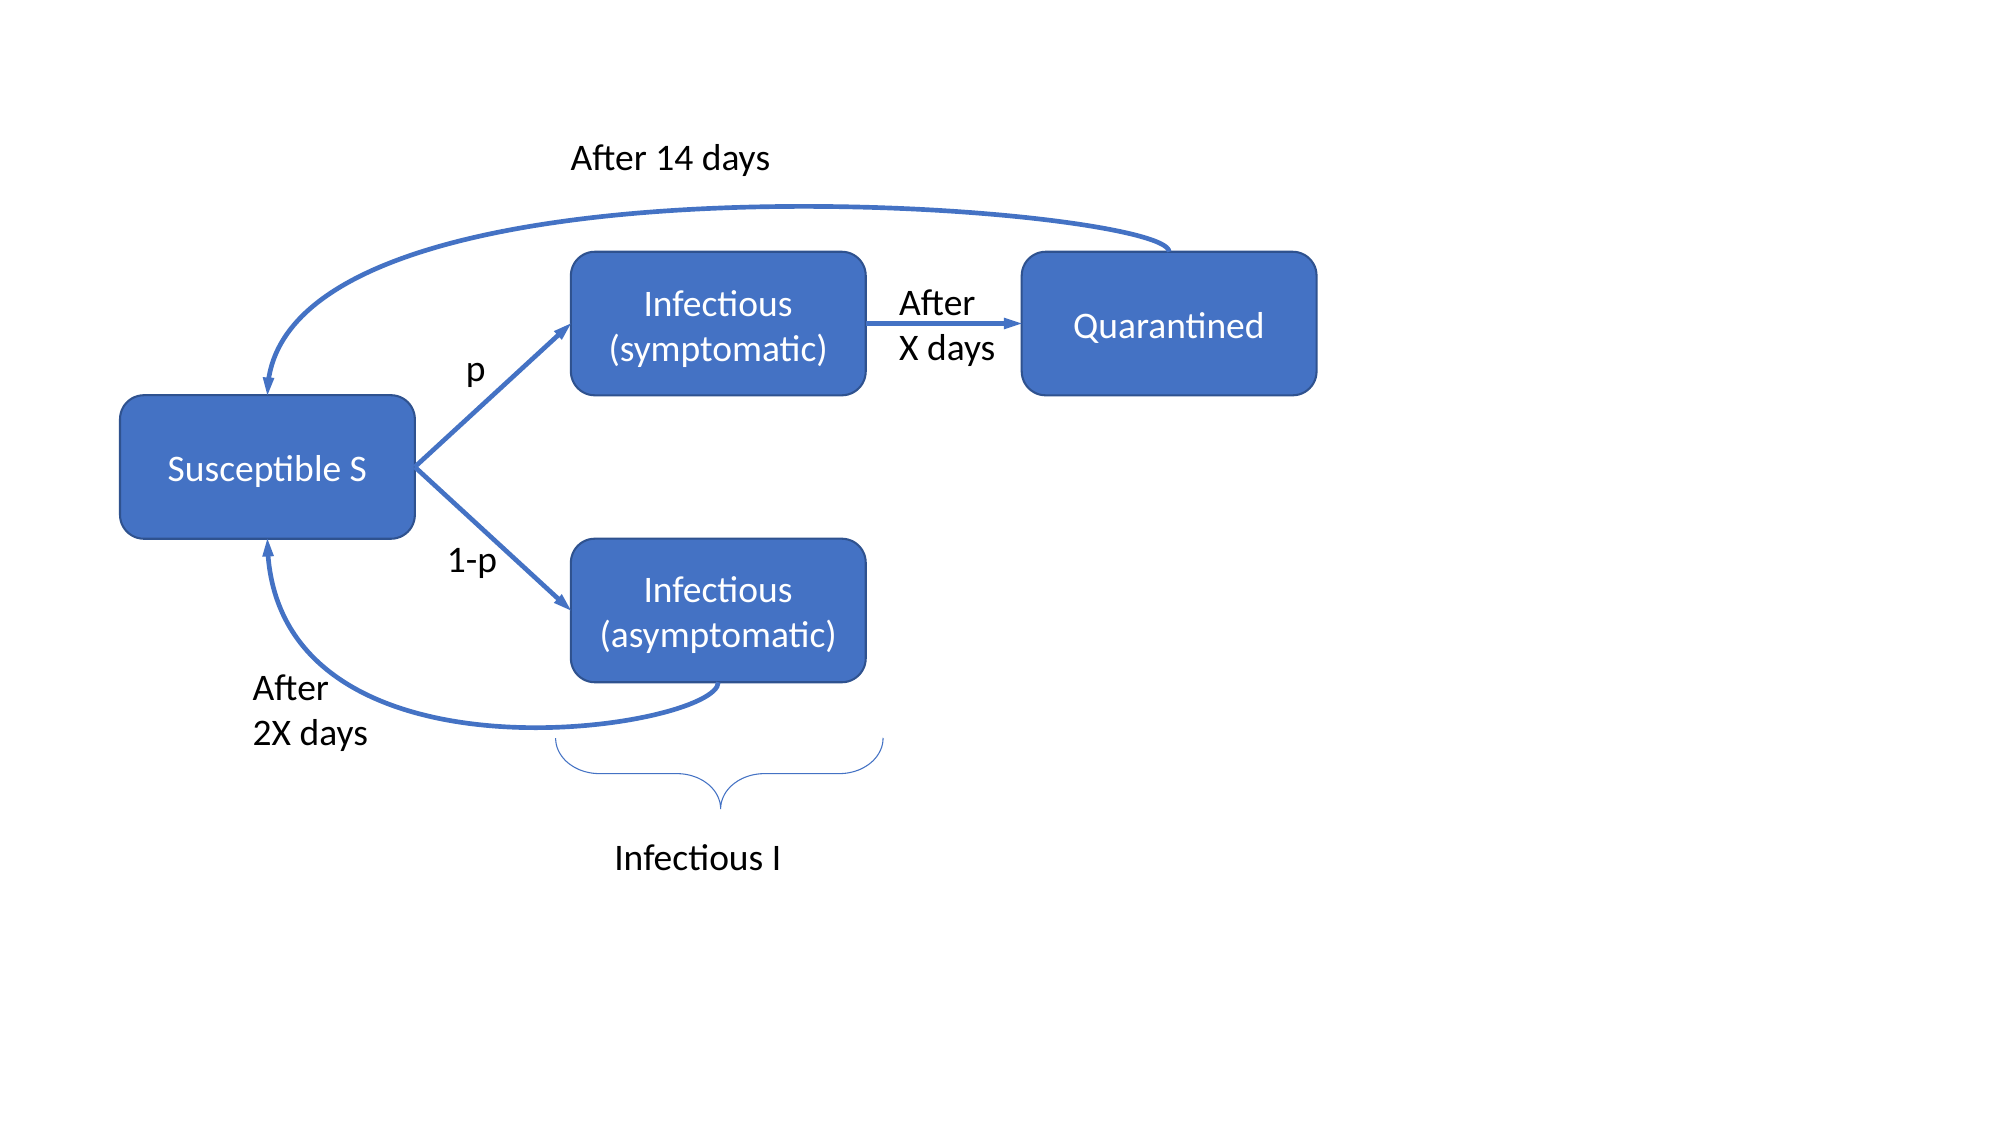

After 14 days
Infectious
(symptomatic)
Quarantined
After
X days
p
Susceptible S
1-p
Infectious
(asymptomatic)
After
2X days
Infectious I